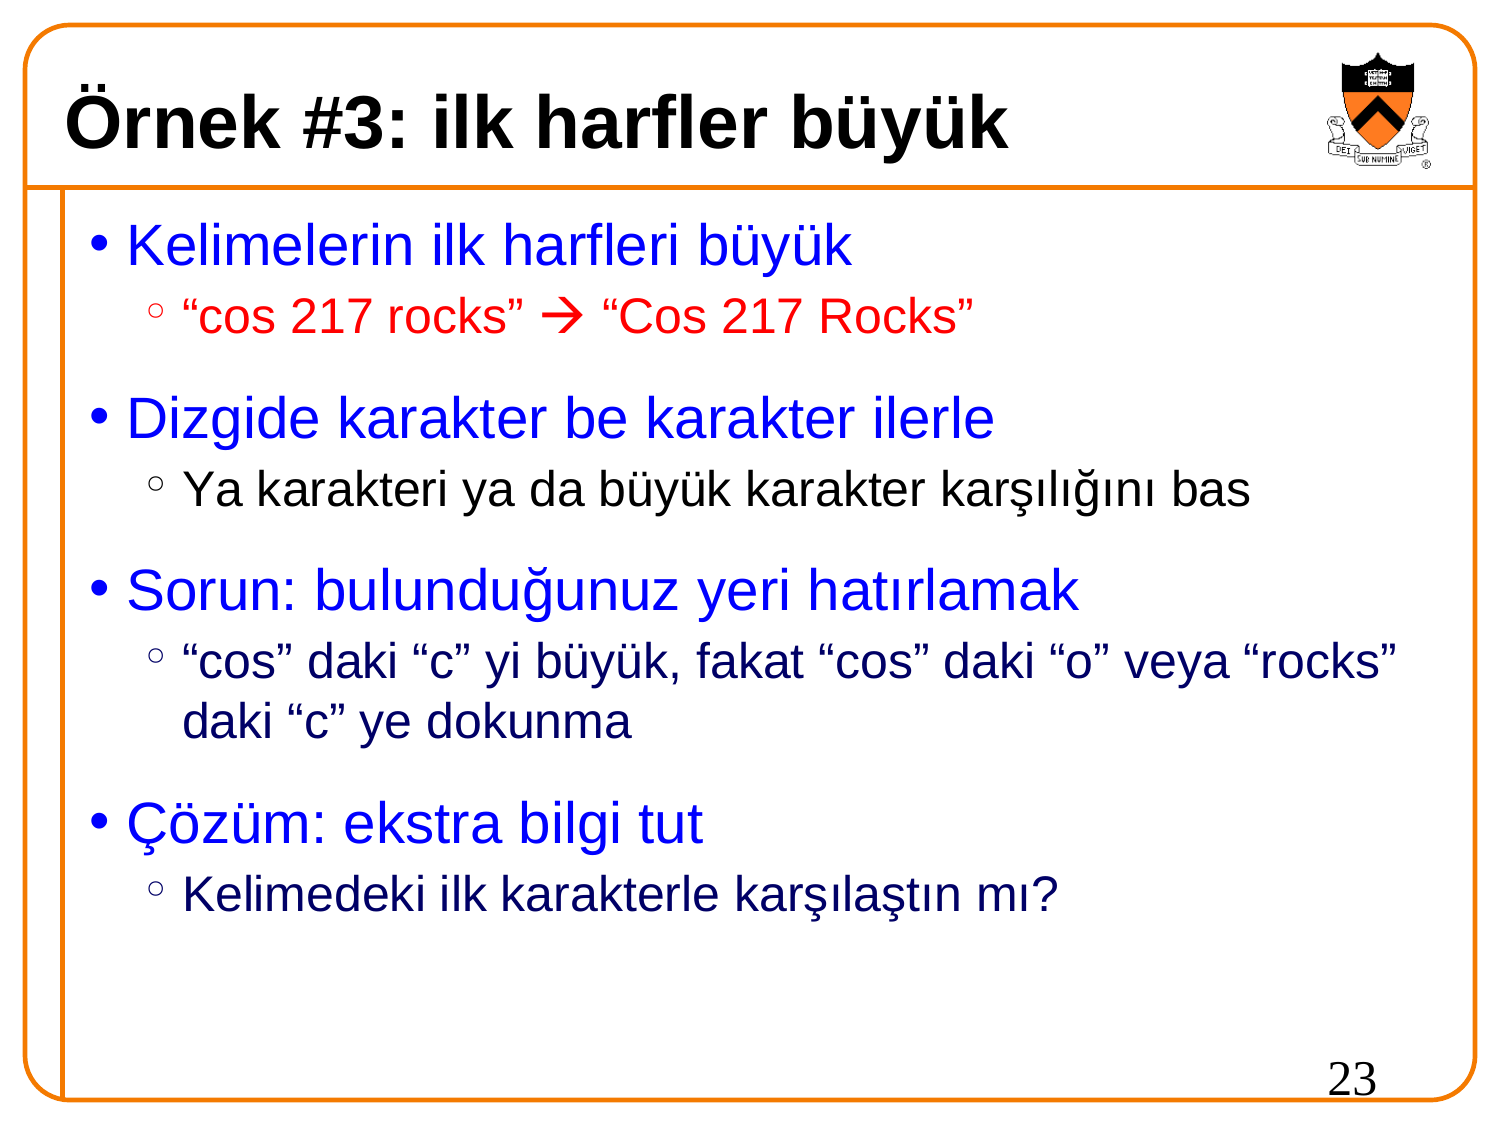

# Örnek #3: ilk harfler büyük
Kelimelerin ilk harfleri büyük
“cos 217 rocks”  “Cos 217 Rocks”
Dizgide karakter be karakter ilerle
Ya karakteri ya da büyük karakter karşılığını bas
Sorun: bulunduğunuz yeri hatırlamak
“cos” daki “c” yi büyük, fakat “cos” daki “o” veya “rocks” daki “c” ye dokunma
Çözüm: ekstra bilgi tut
Kelimedeki ilk karakterle karşılaştın mı?
23